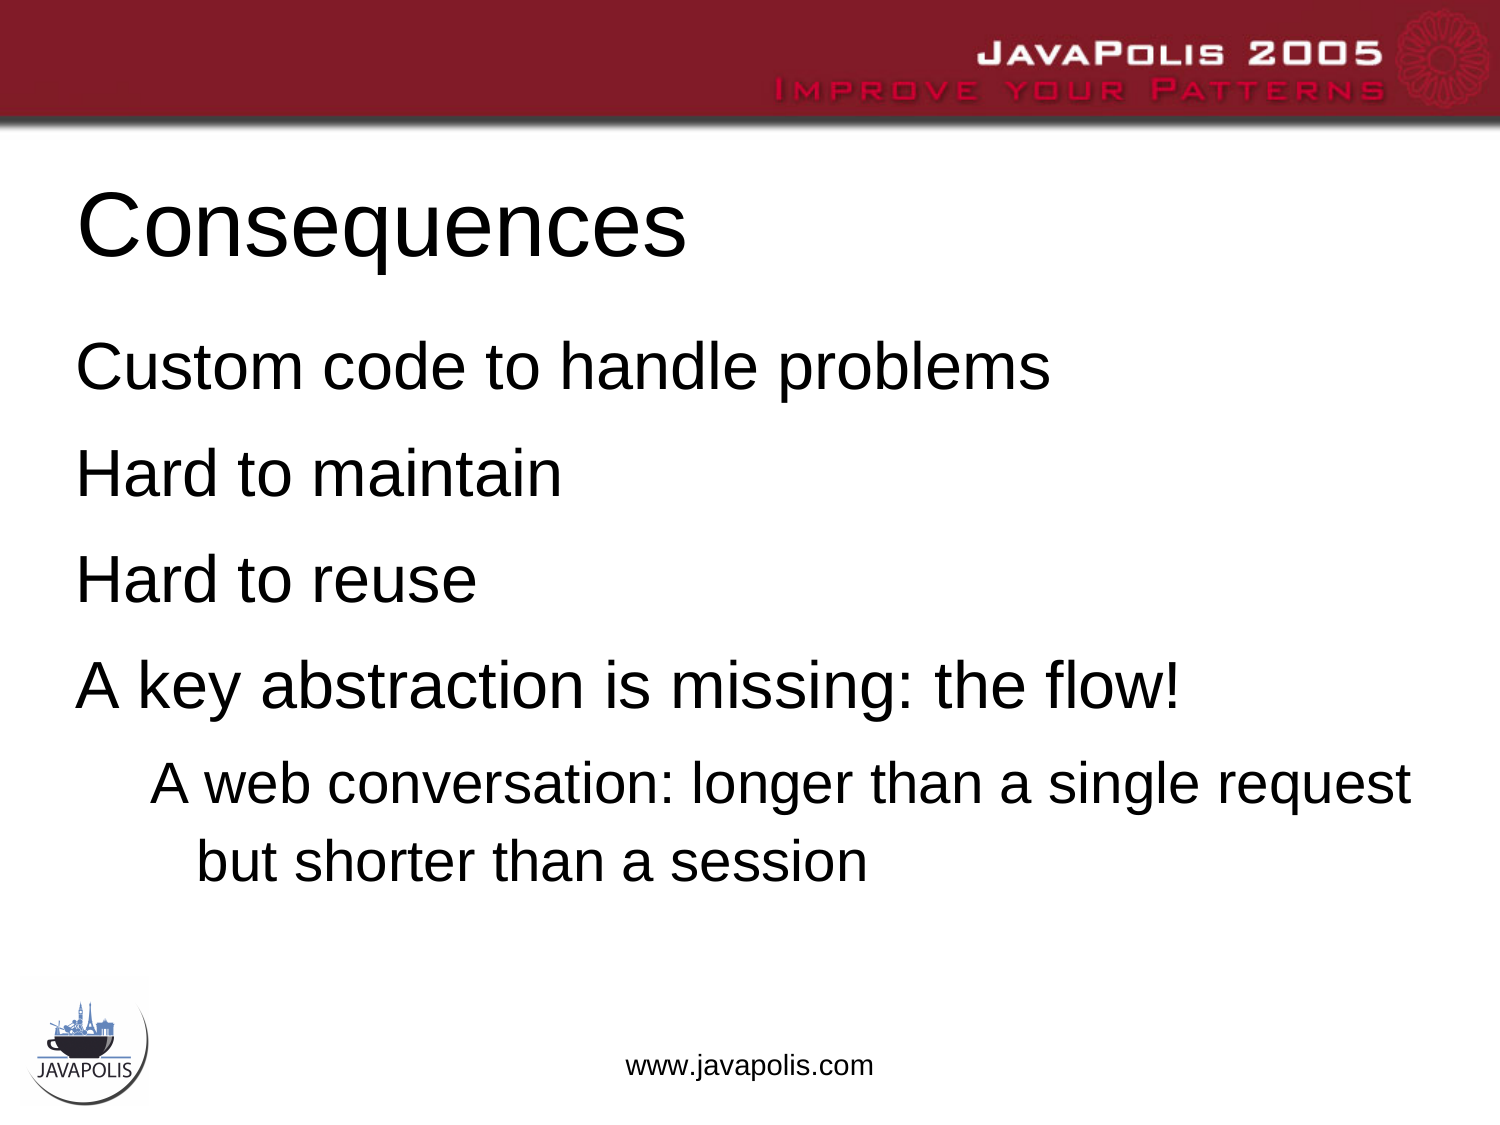

# Consequences
Custom code to handle problems
Hard to maintain
Hard to reuse
A key abstraction is missing: the flow!
A web conversation: longer than a single request but shorter than a session